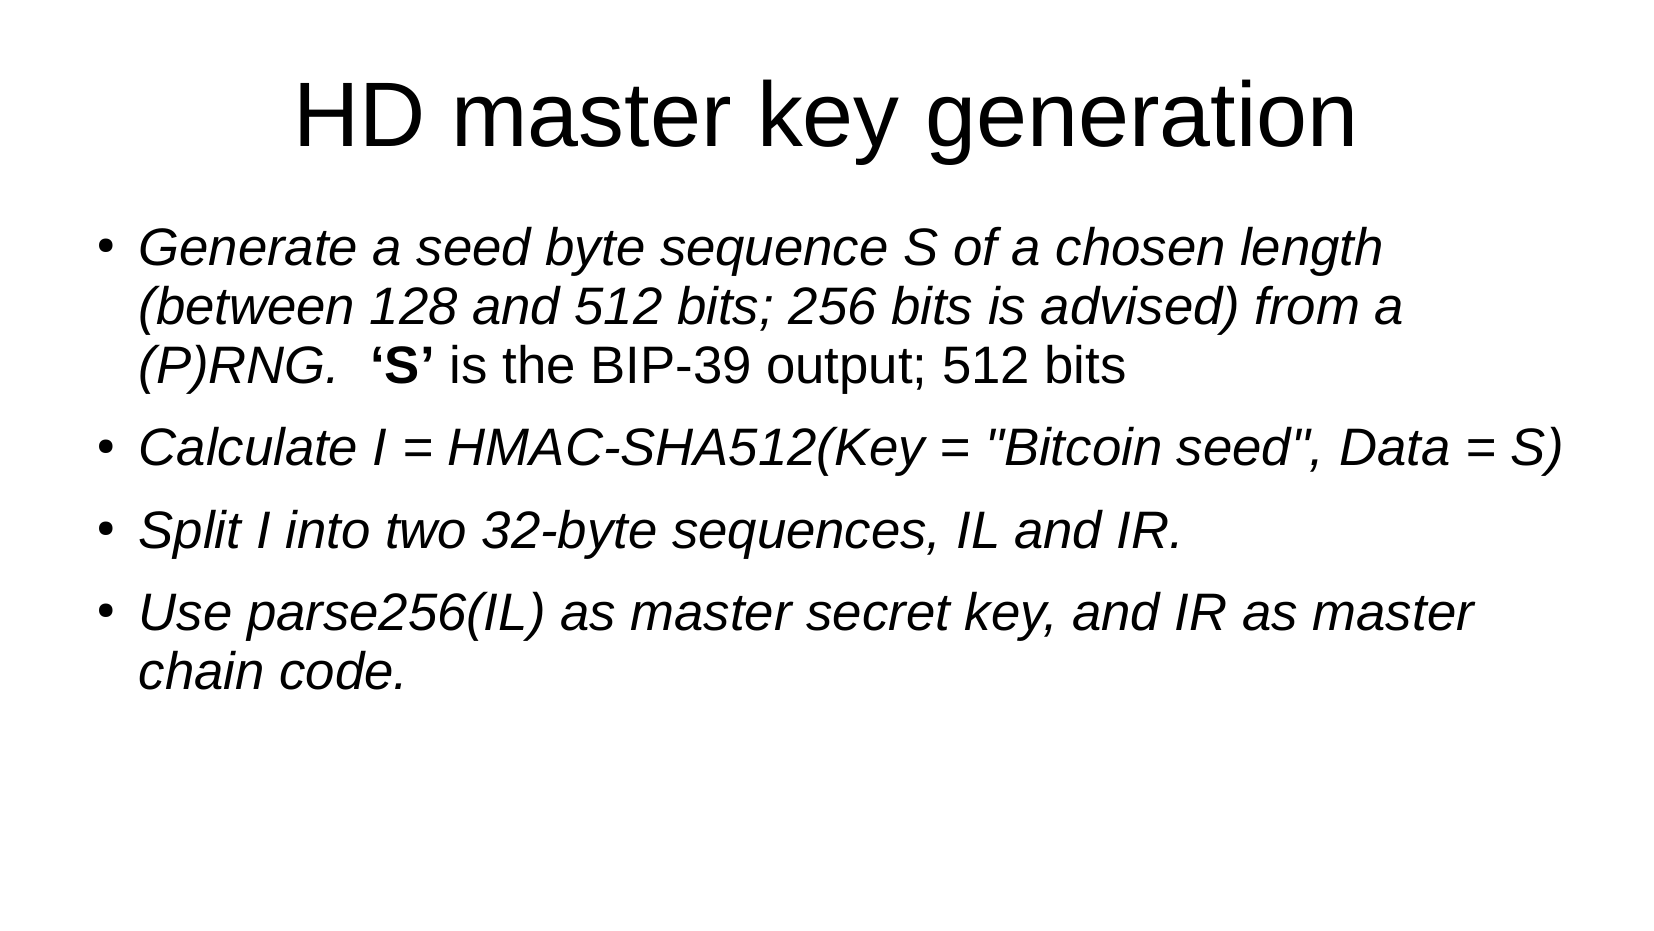

# HD master key generation
Generate a seed byte sequence S of a chosen length (between 128 and 512 bits; 256 bits is advised) from a (P)RNG. ‘S’ is the BIP-39 output; 512 bits
Calculate I = HMAC-SHA512(Key = "Bitcoin seed", Data = S)
Split I into two 32-byte sequences, IL and IR.
Use parse256(IL) as master secret key, and IR as master chain code.